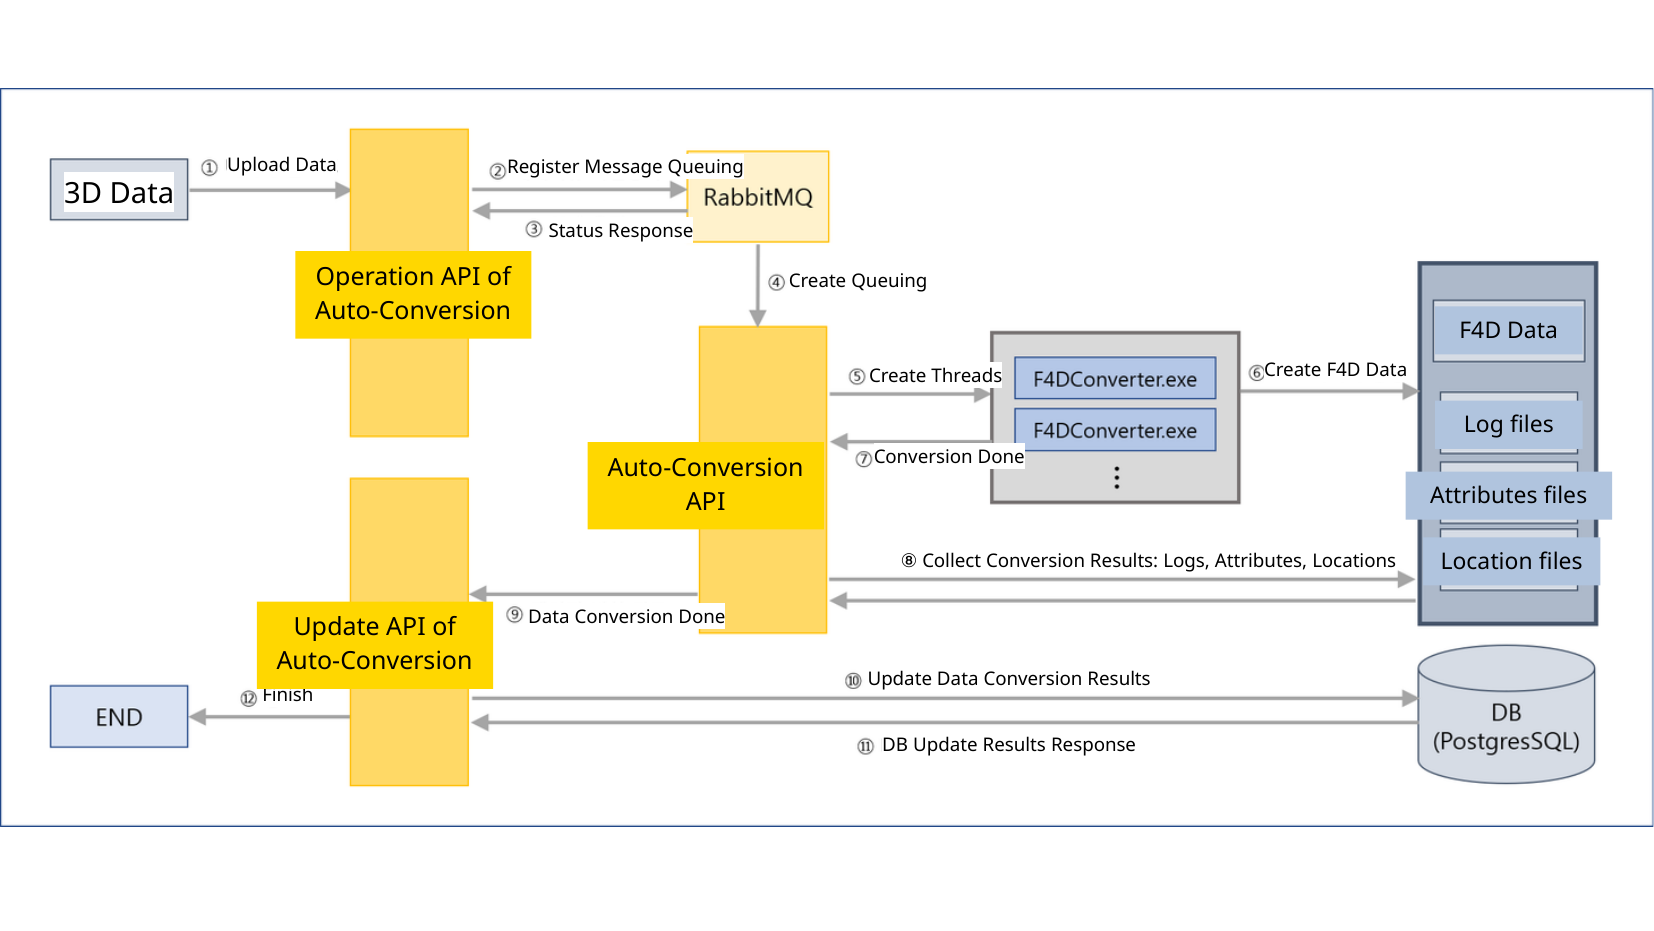

Register Message Queuing
Upload Data
3D Data
Status Response
Operation API of Auto-Conversion
Create Queuing
F4D Data
Create F4D Data
Create Threads
Log files
Conversion Done
Auto-Conversion API
Attributes files
Location files
⑧ Collect Conversion Results: Logs, Attributes, Locations
Data Conversion Done
Update API of Auto-Conversion
Update Data Conversion Results
Finish
DB Update Results Response